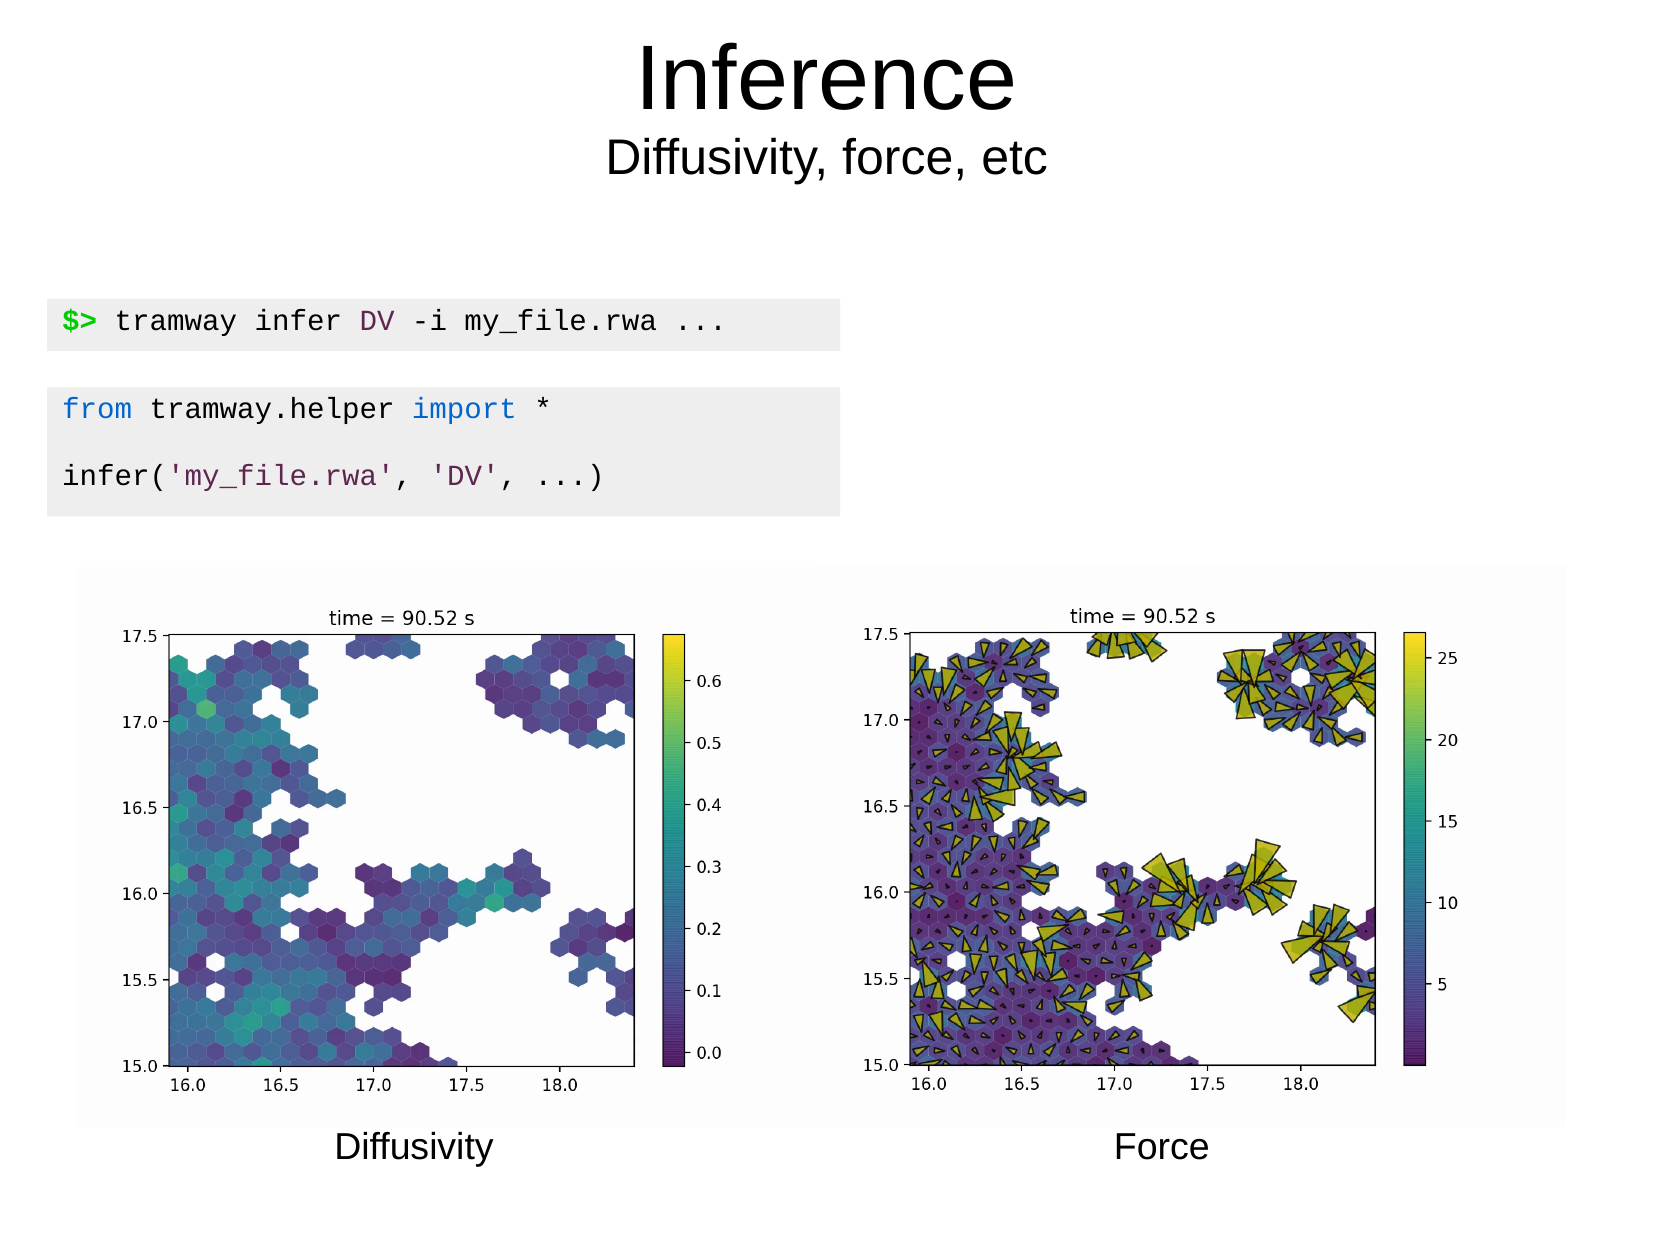

# Inference Diffusivity, force, etc
$> tramway infer DV -i my_file.rwa ...
from tramway.helper import *
infer('my_file.rwa', 'DV', ...)
Diffusivity
Force